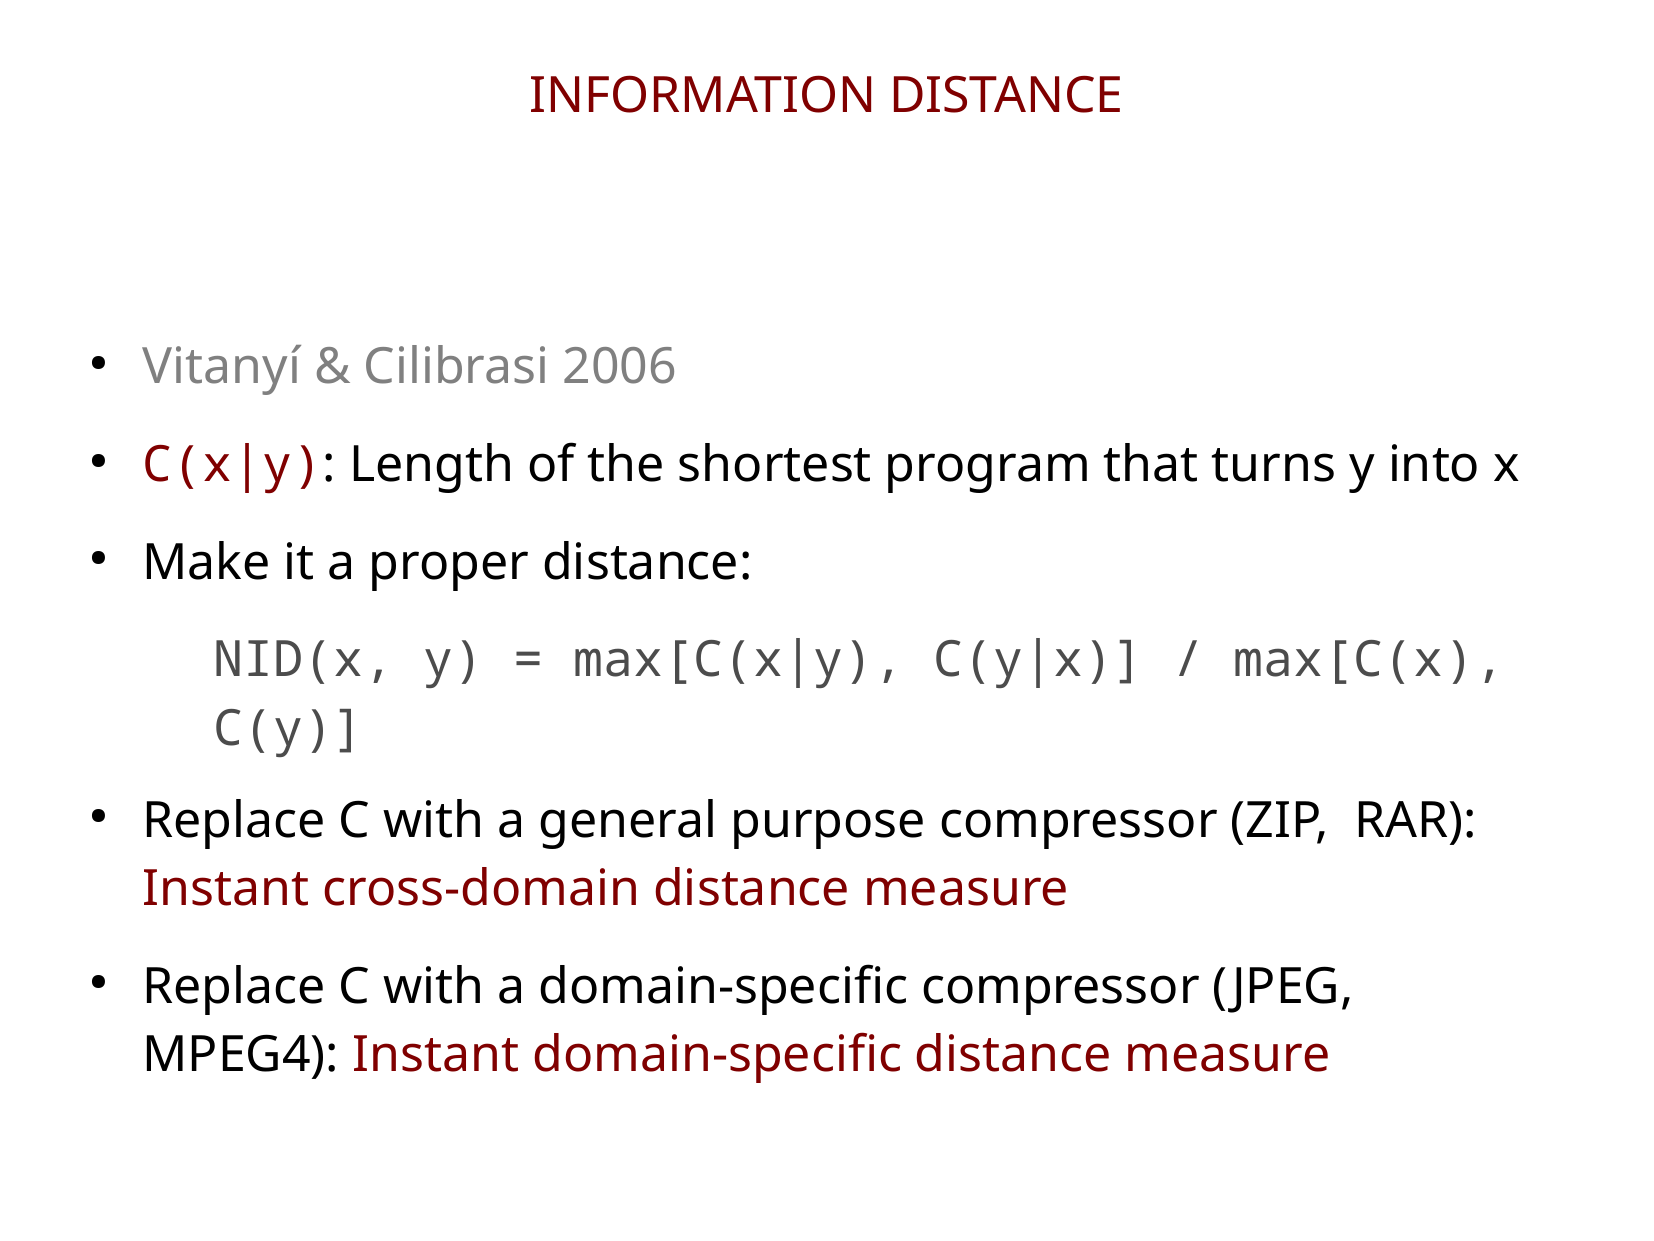

# INFORMATION DISTANCE
Vitanyí & Cilibrasi 2006
C(x|y): Length of the shortest program that turns y into x
Make it a proper distance:
NID(x, y) = max[C(x|y), C(y|x)] / max[C(x), C(y)]
Replace C with a general purpose compressor (ZIP, RAR): Instant cross-domain distance measure
Replace C with a domain-specific compressor (JPEG, MPEG4): Instant domain-specific distance measure